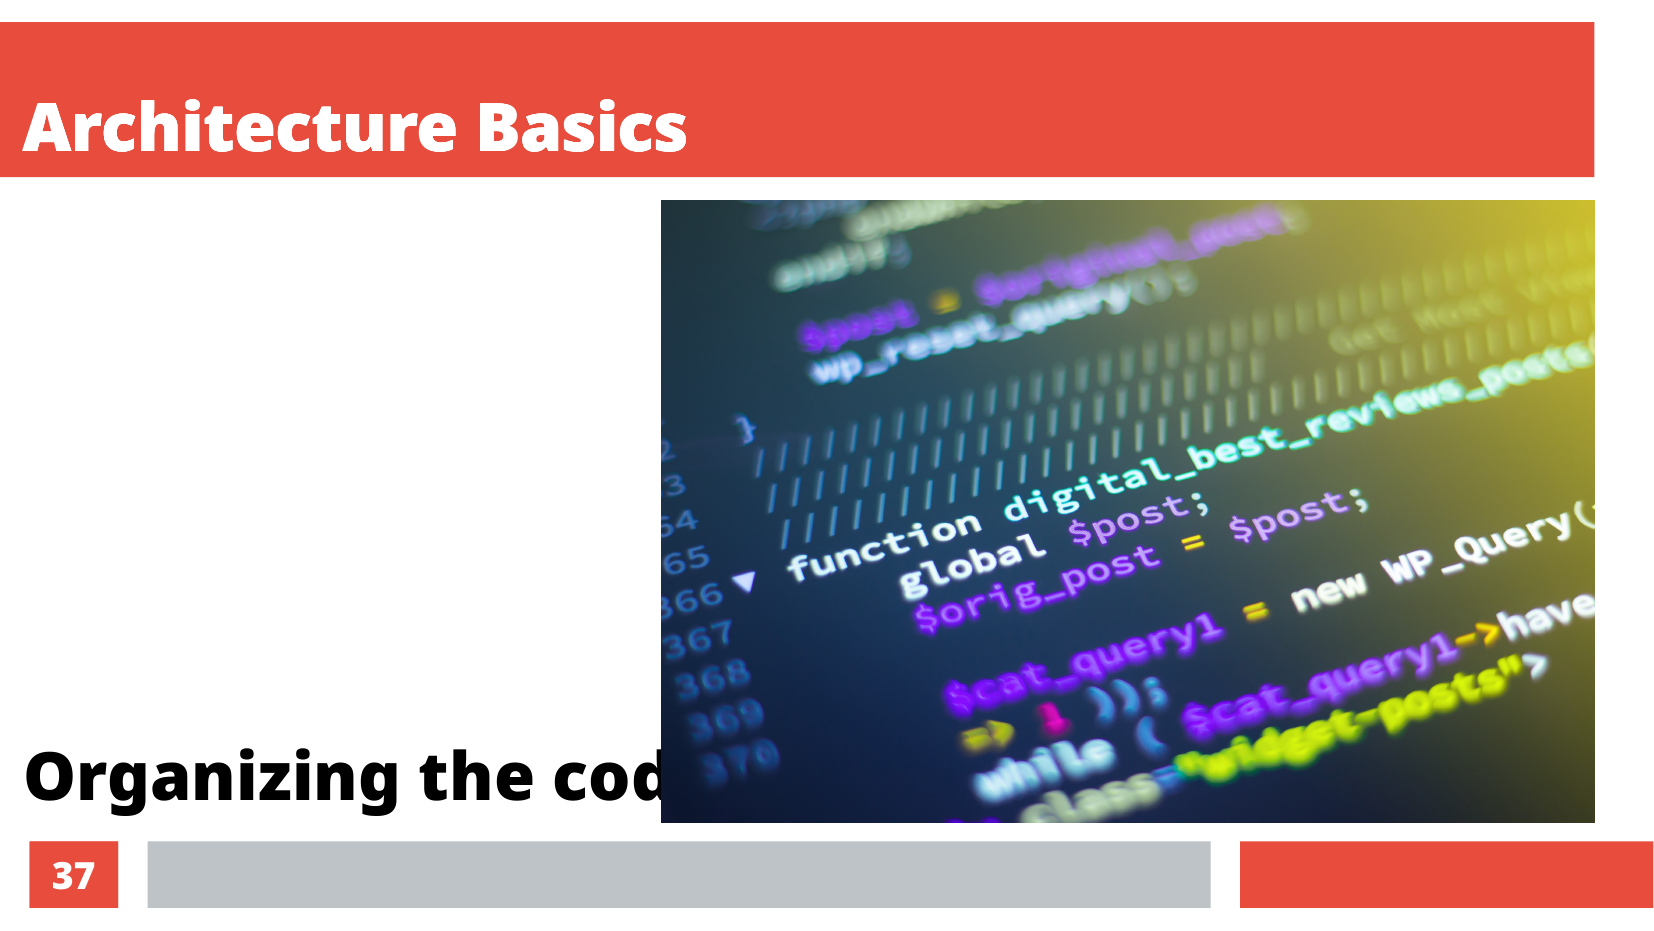

Architecture Basics
Architecture Basics
Architecture Basics
# Architecture Basics
Organizing the code
37